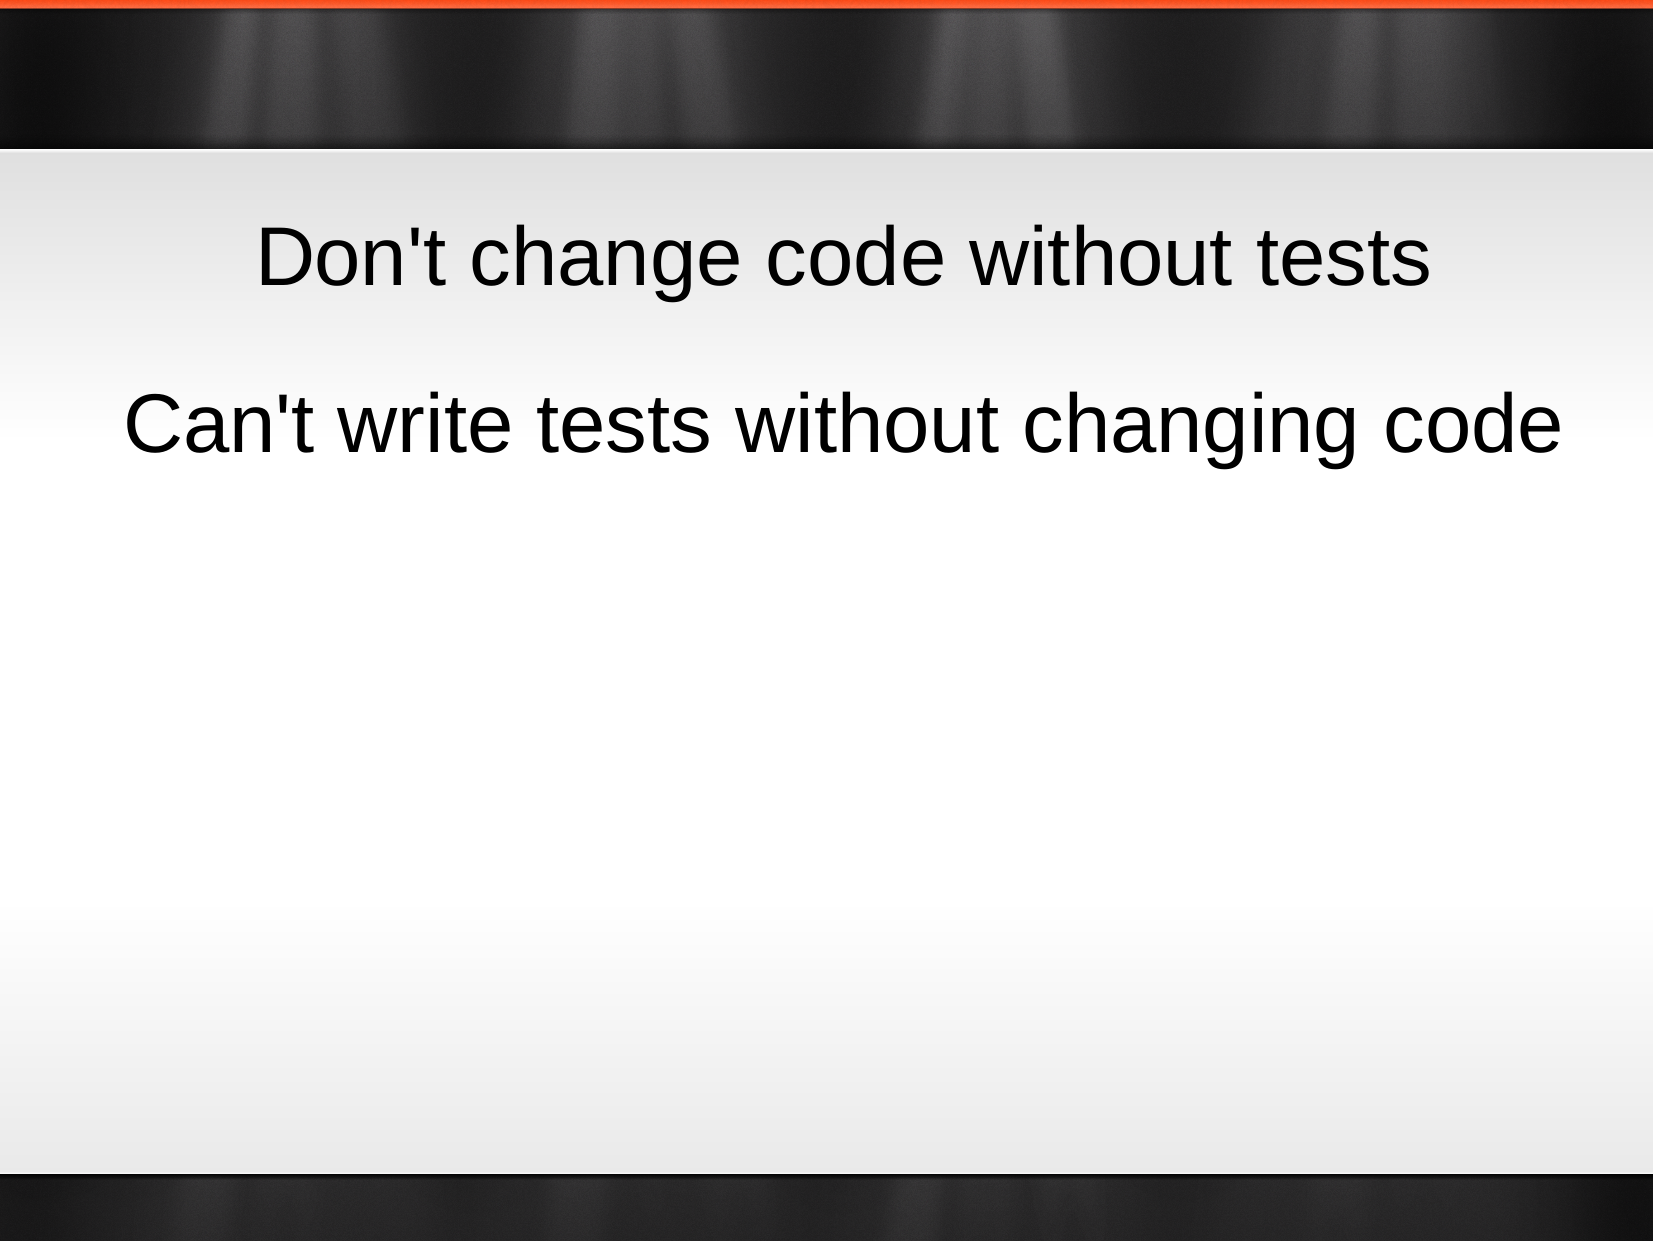

# Don't change code without tests
Can't write tests without changing code